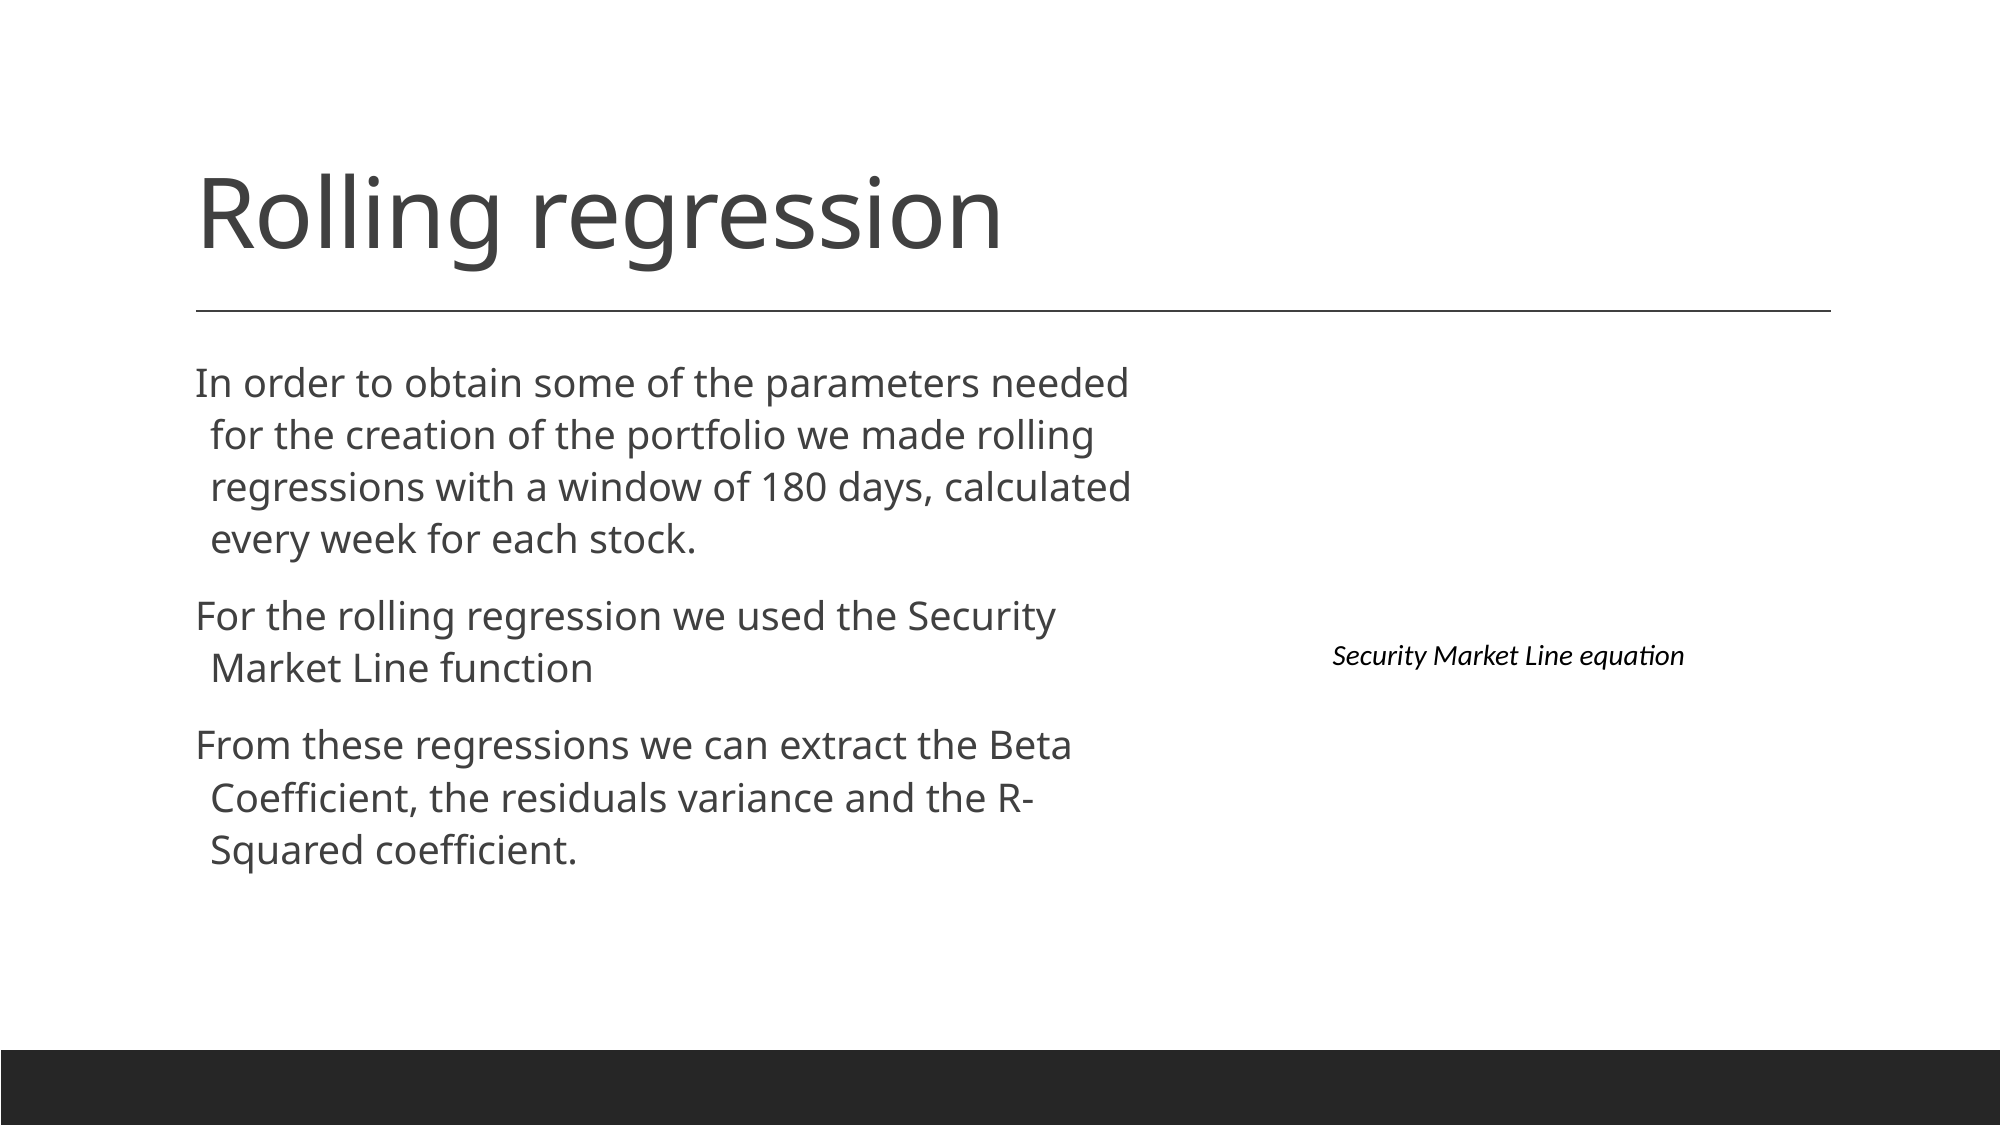

# Rolling regression
In order to obtain some of the parameters needed for the creation of the portfolio we made rolling regressions with a window of 180 days, calculated every week for each stock.
For the rolling regression we used the Security Market Line function
From these regressions we can extract the Beta Coefficient, the residuals variance and the R-Squared coefficient.
Security Market Line equation